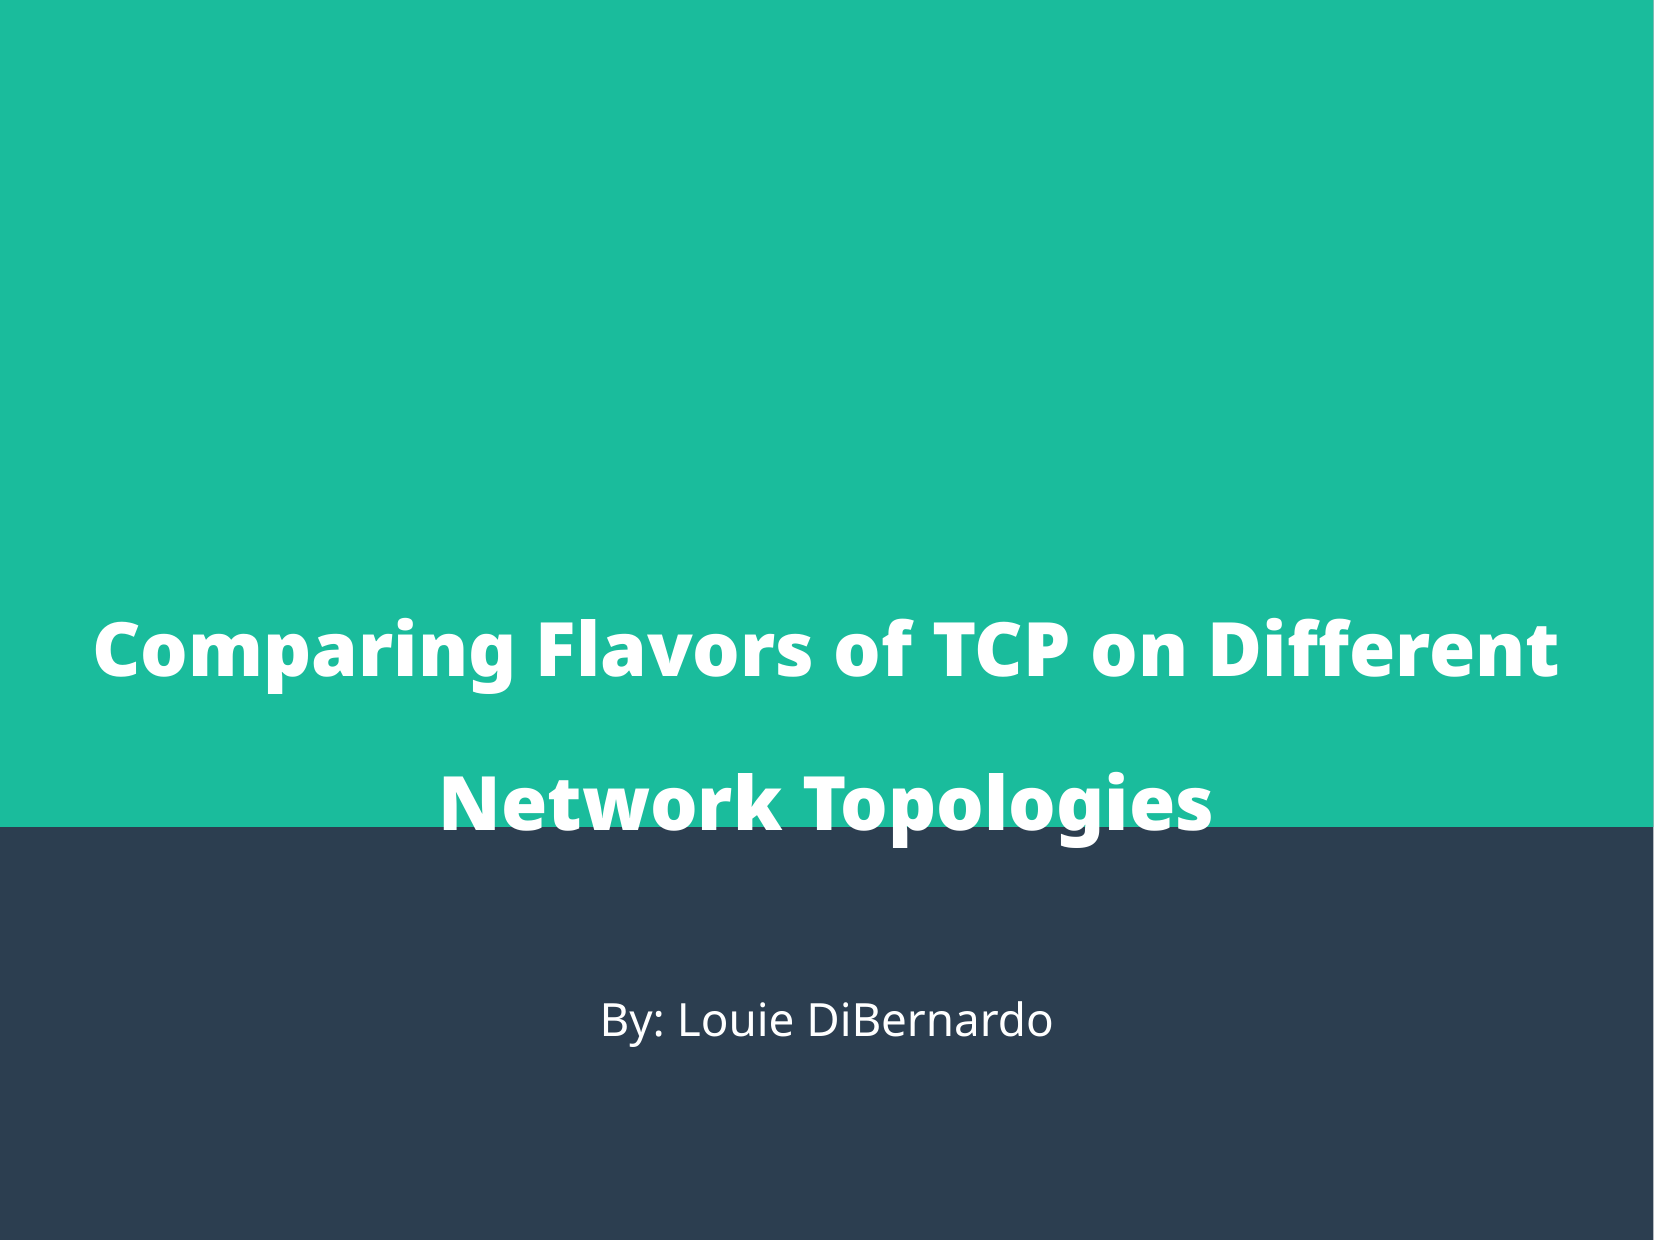

# Comparing Flavors of TCP on Different Network Topologies
By: Louie DiBernardo